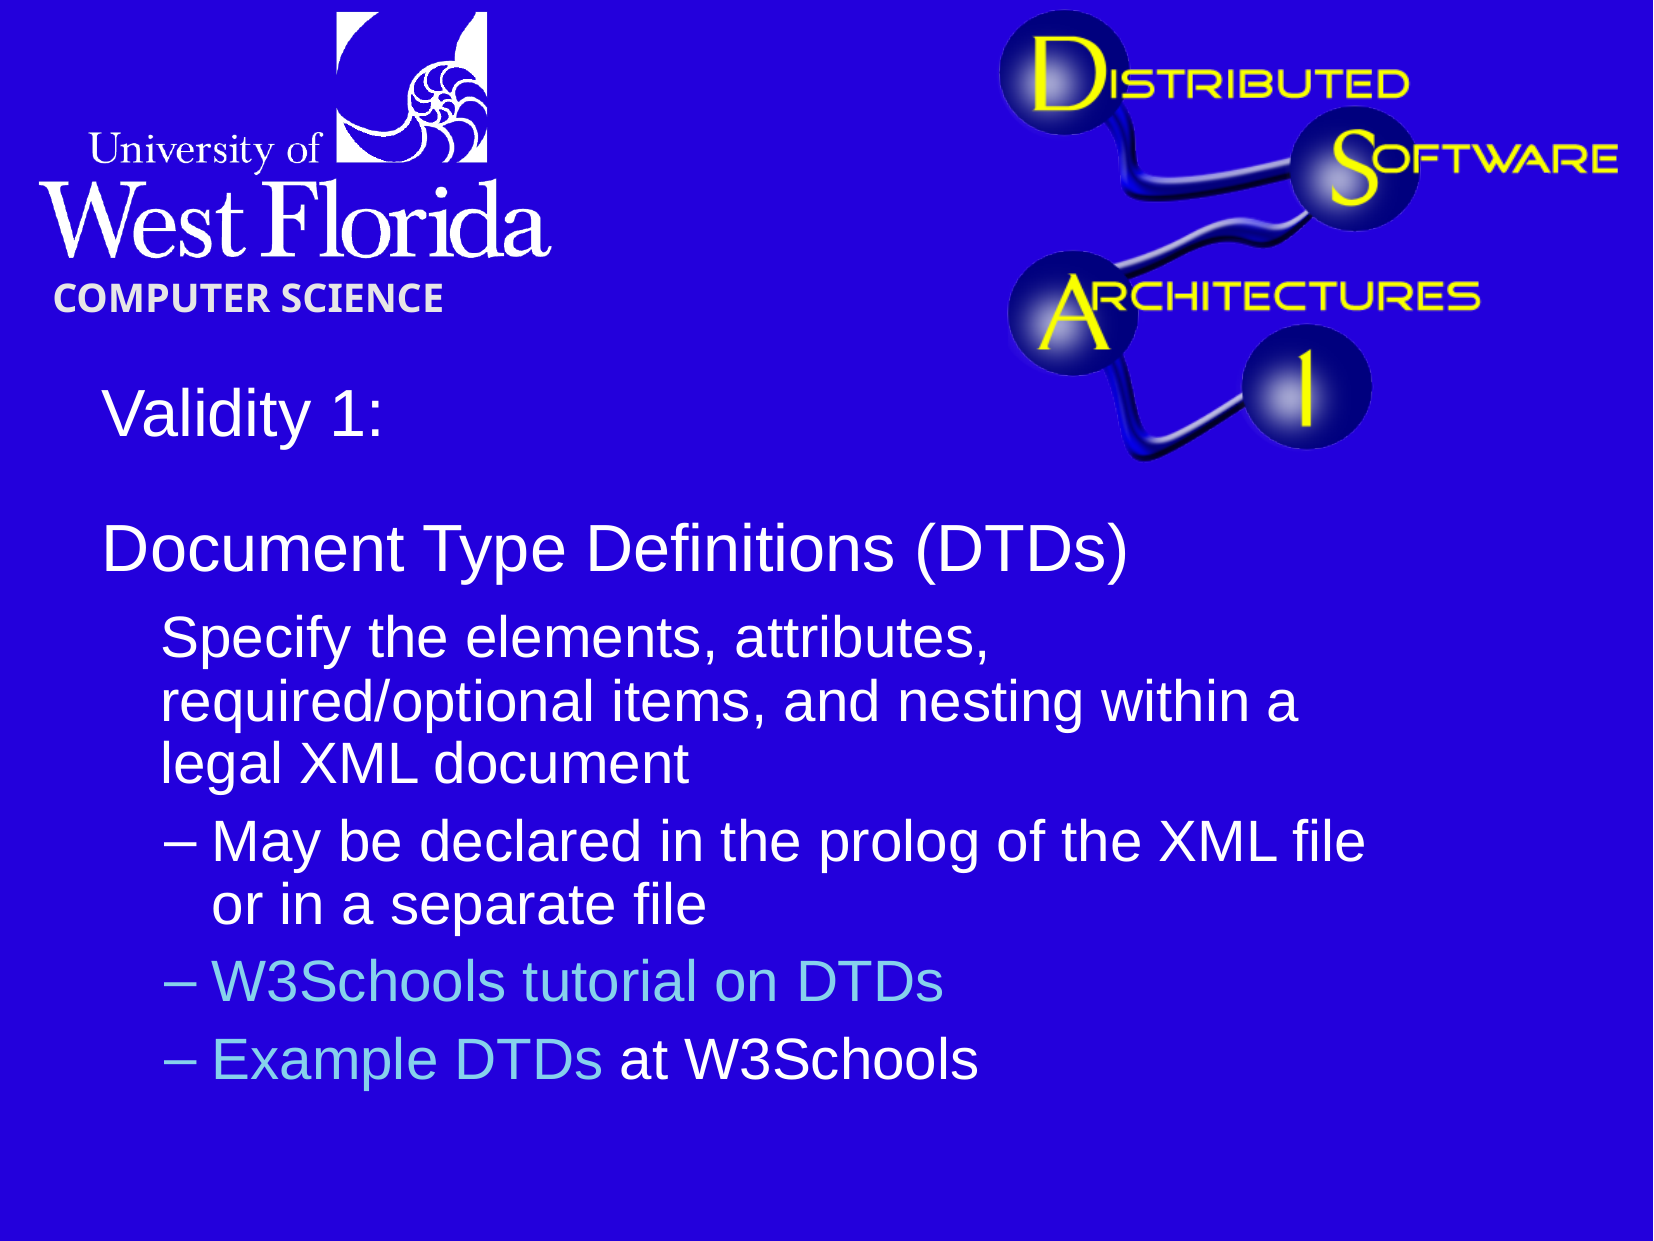

COMPUTER SCIENCE
Validity 1:
Document Type Definitions (DTDs)
# Specify the elements, attributes, required/optional items, and nesting within a legal XML document
May be declared in the prolog of the XML file or in a separate file
W3Schools tutorial on DTDs
Example DTDs at W3Schools